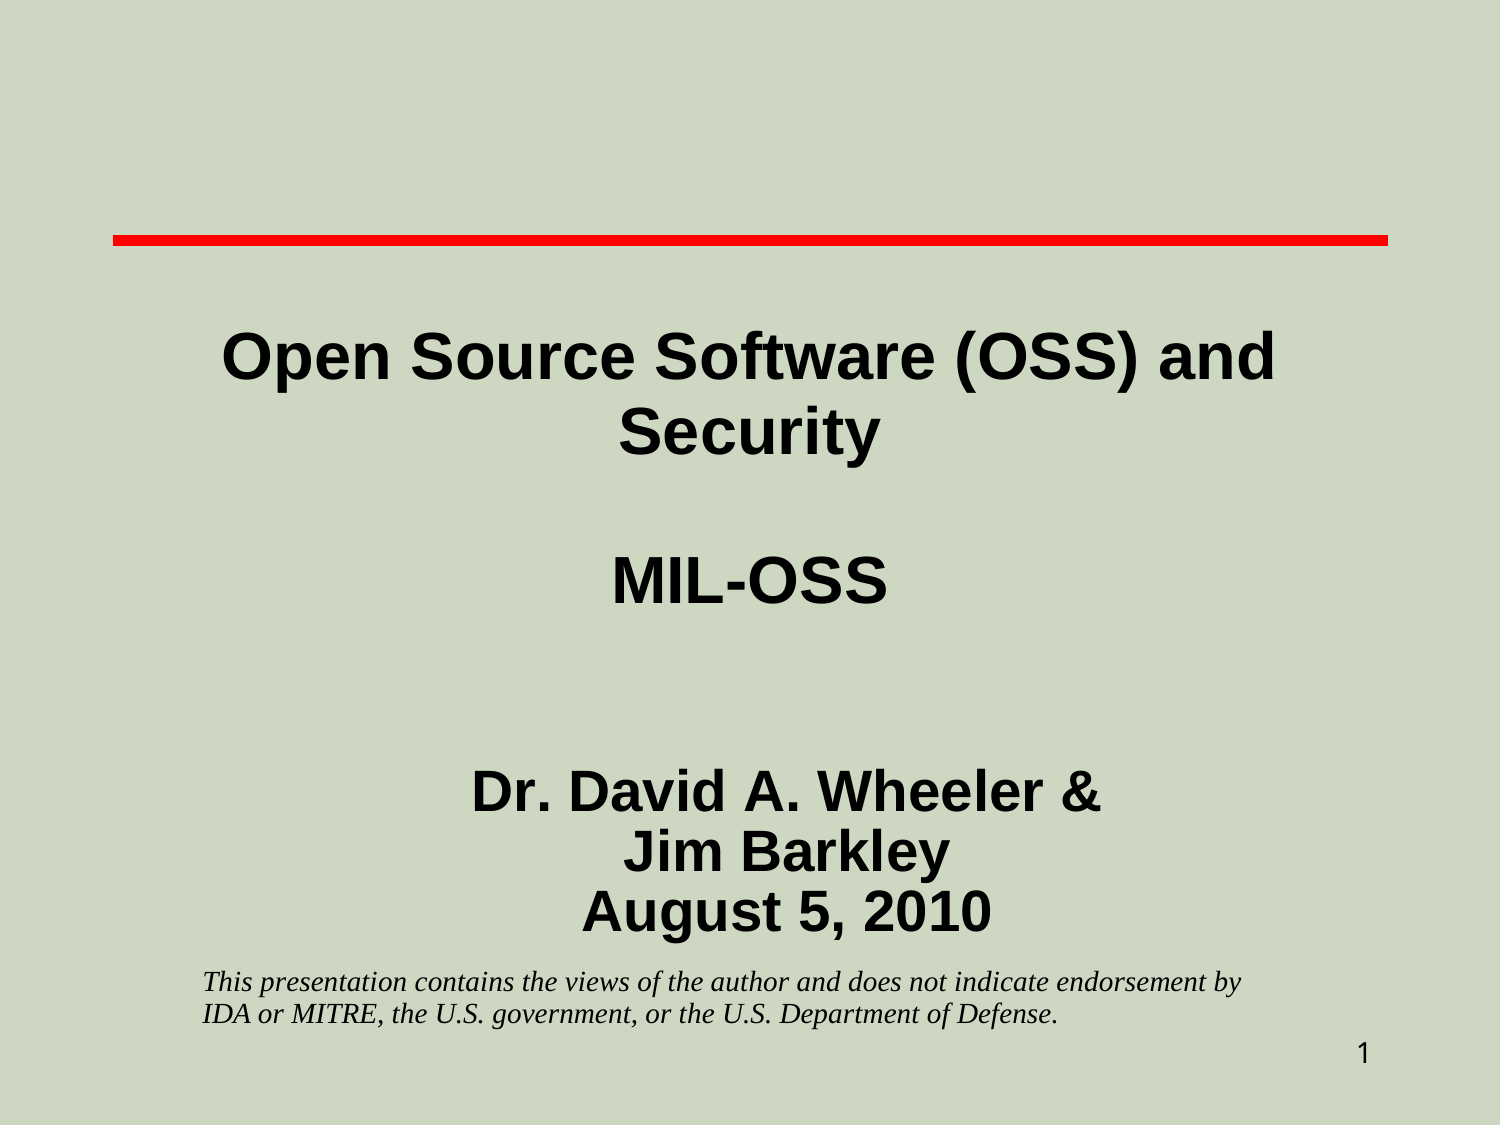

# Open Source Software (OSS) and Security MIL-OSS
Dr. David A. Wheeler &
Jim Barkley
August 5, 2010
This presentation contains the views of the author and does not indicate endorsement by IDA or MITRE, the U.S. government, or the U.S. Department of Defense.